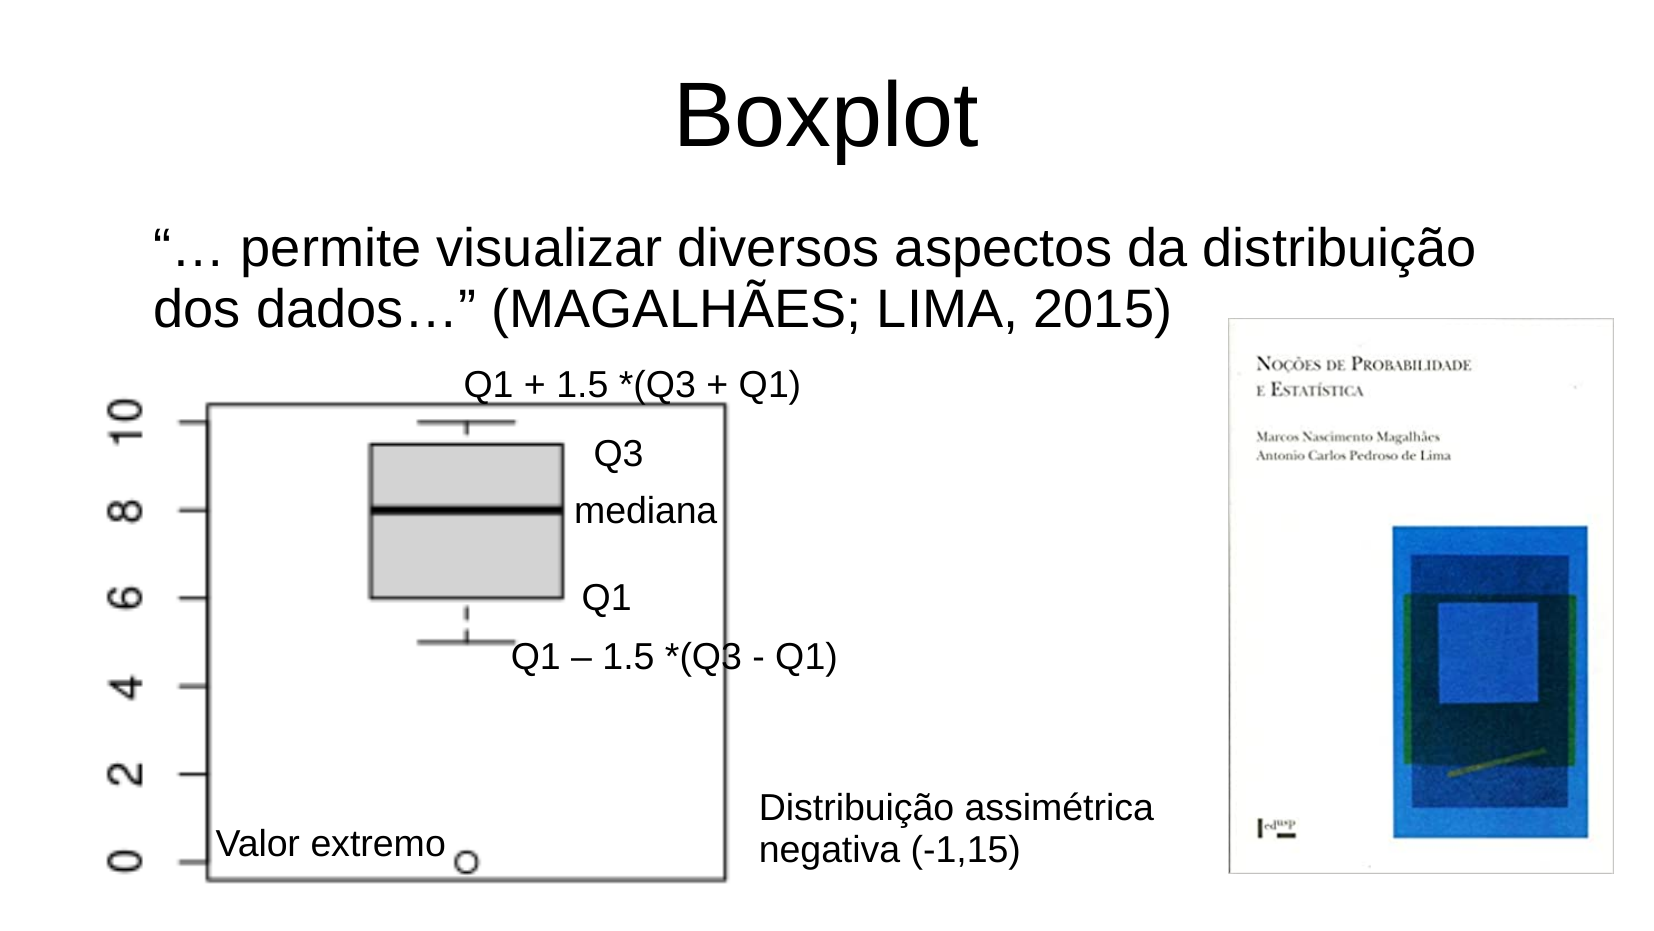

# Boxplot
“… permite visualizar diversos aspectos da distribuição dos dados…” (MAGALHÃES; LIMA, 2015)
Q1 + 1.5 *(Q3 + Q1)
Q3
mediana
Q1
Q1 – 1.5 *(Q3 - Q1)
Distribuição assimétrica negativa (-1,15)
Valor extremo